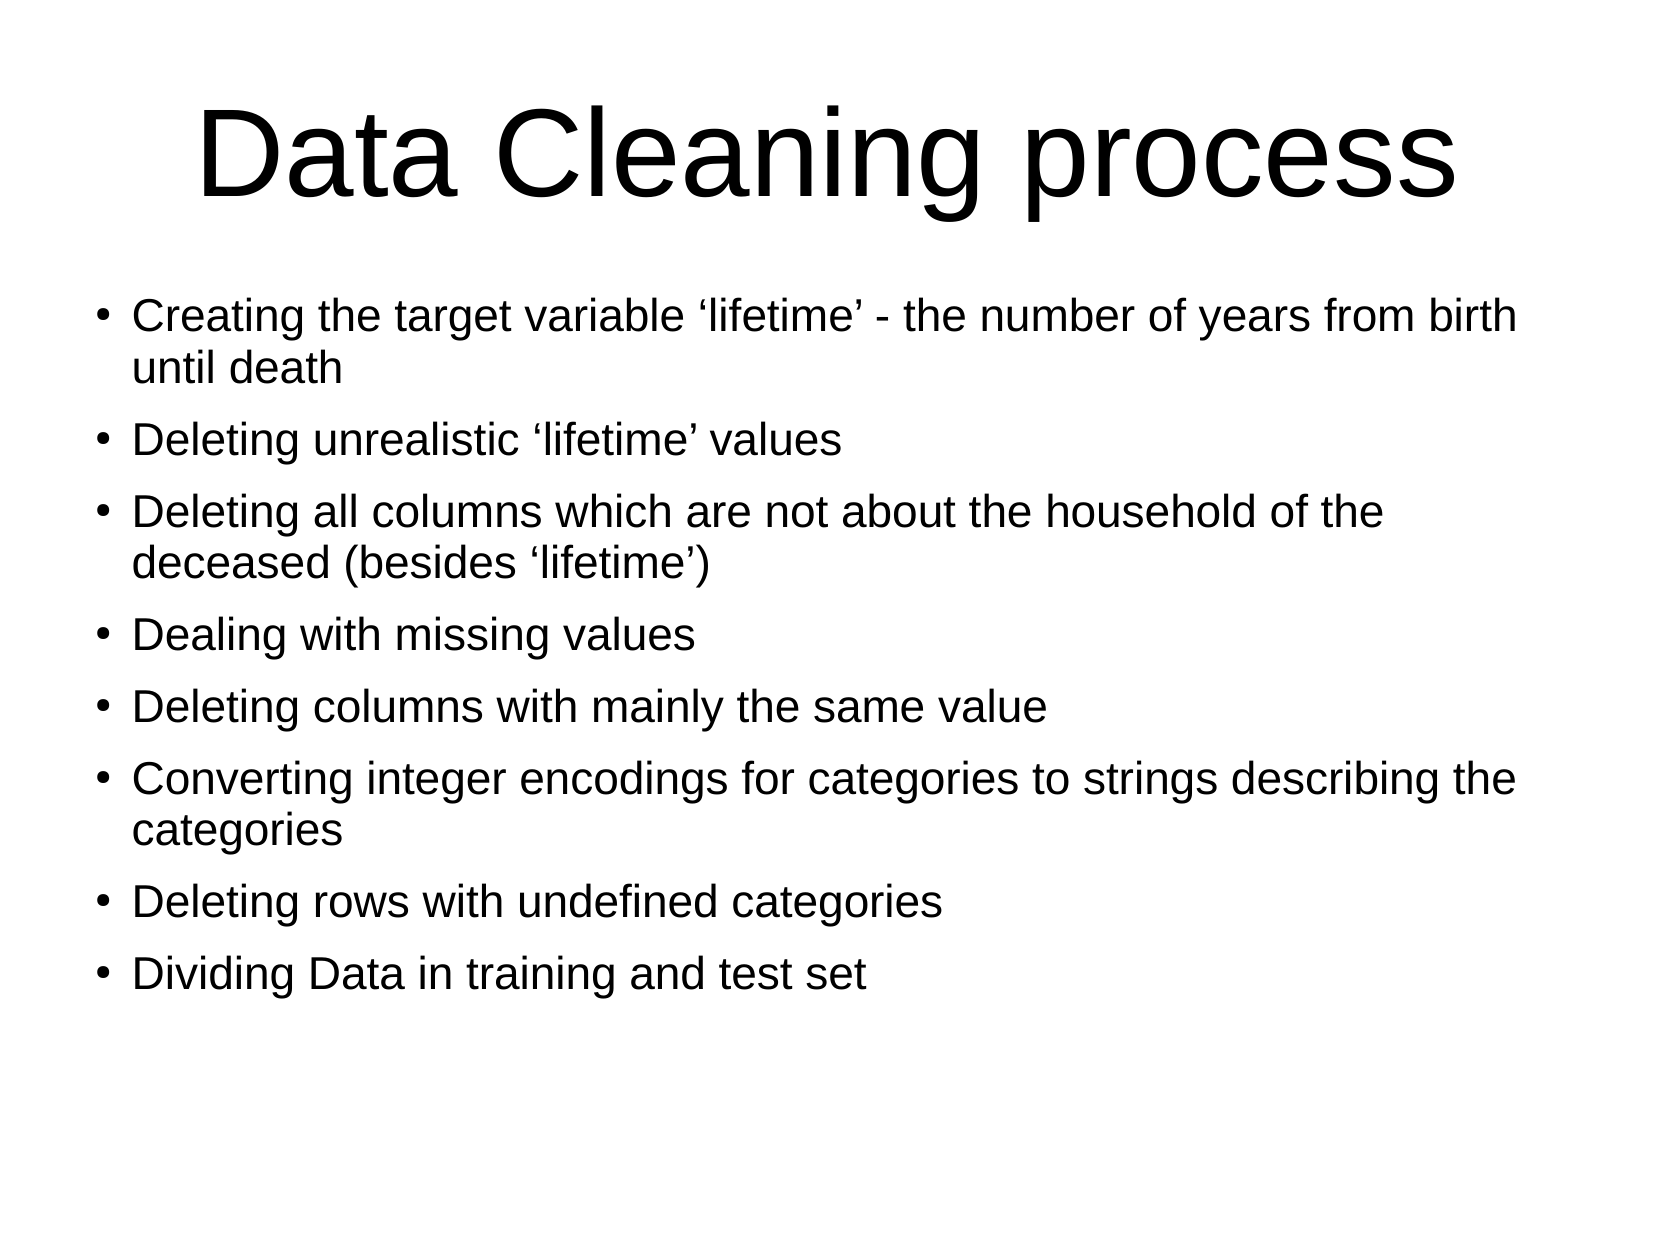

# Data Cleaning process
Creating the target variable ‘lifetime’ - the number of years from birth until death
Deleting unrealistic ‘lifetime’ values
Deleting all columns which are not about the household of the deceased (besides ‘lifetime’)
Dealing with missing values
Deleting columns with mainly the same value
Converting integer encodings for categories to strings describing the categories
Deleting rows with undefined categories
Dividing Data in training and test set